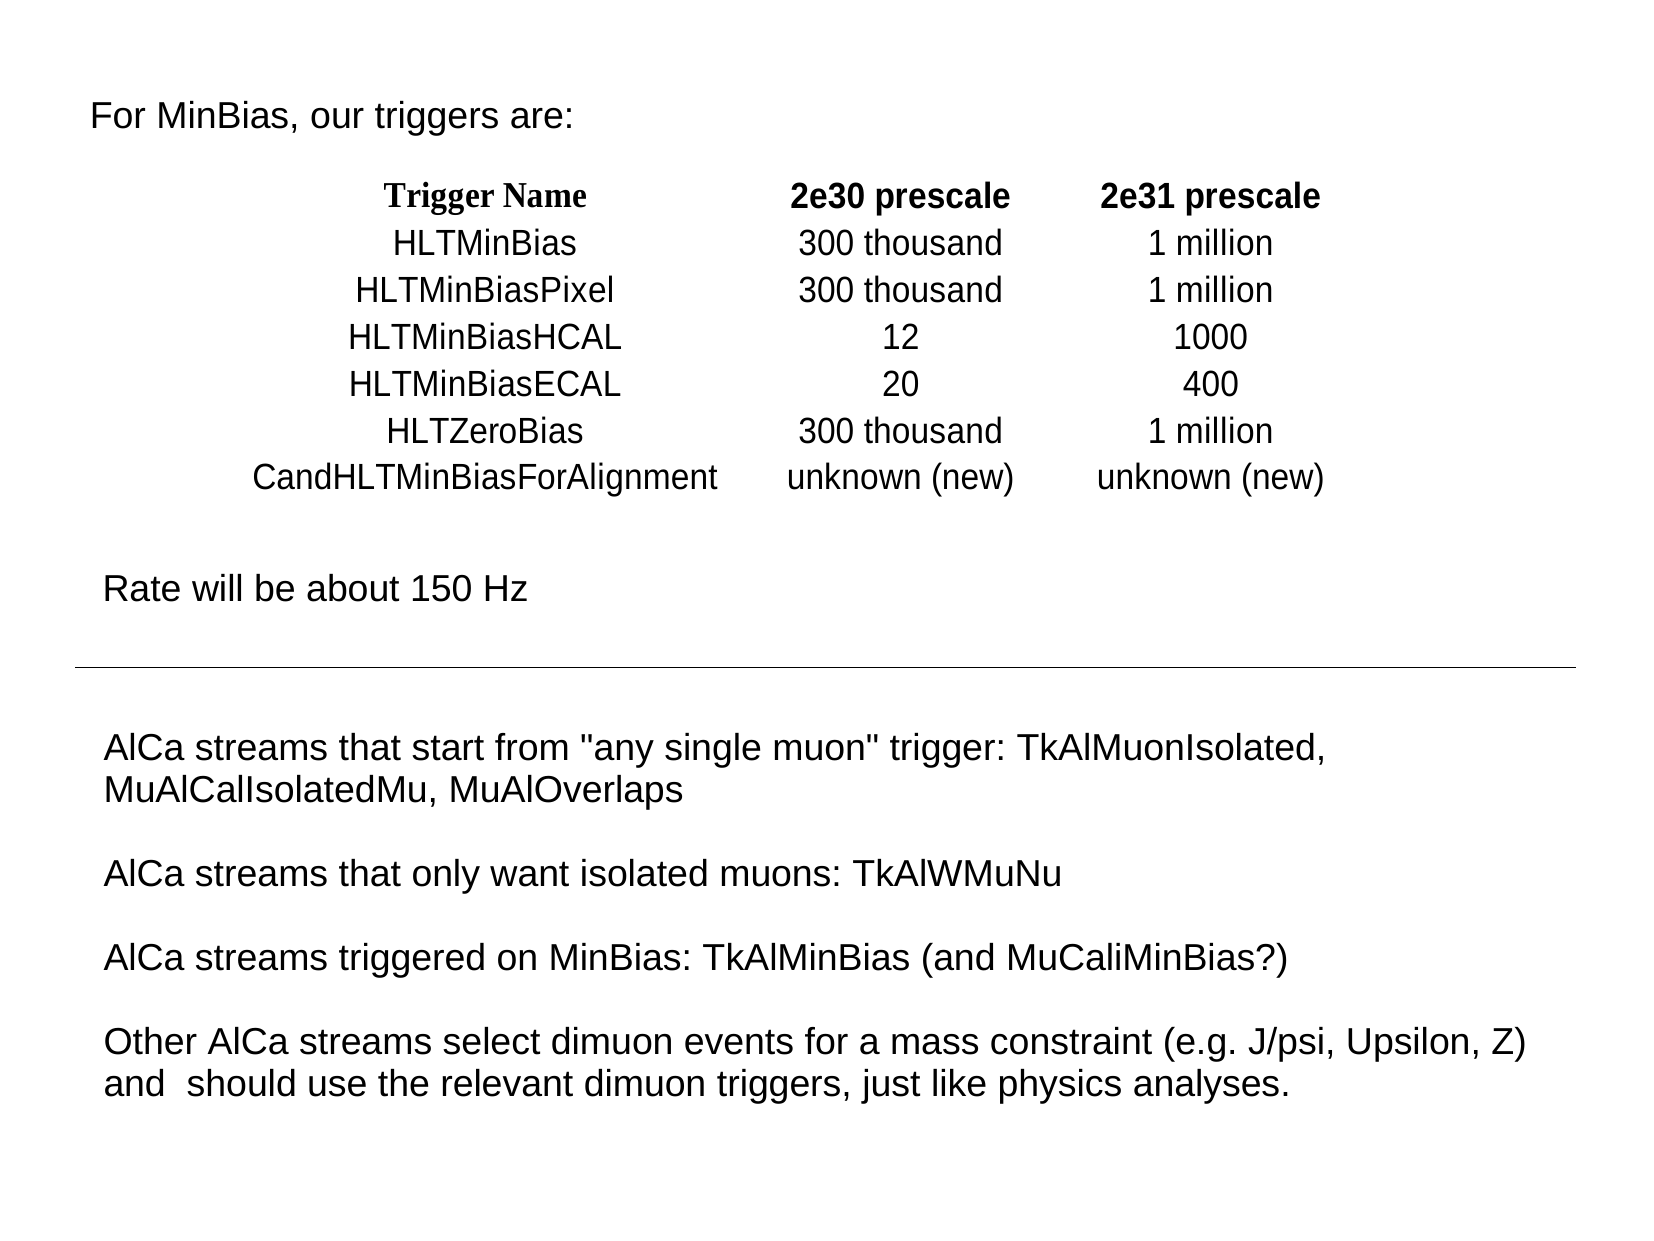

For MinBias, our triggers are:
Rate will be about 150 Hz
AlCa streams that start from "any single muon" trigger: TkAlMuonIsolated, MuAlCalIsolatedMu, MuAlOverlaps
AlCa streams that only want isolated muons: TkAlWMuNu
AlCa streams triggered on MinBias: TkAlMinBias (and MuCaliMinBias?)
Other AlCa streams select dimuon events for a mass constraint (e.g. J/psi, Upsilon, Z) and should use the relevant dimuon triggers, just like physics analyses.